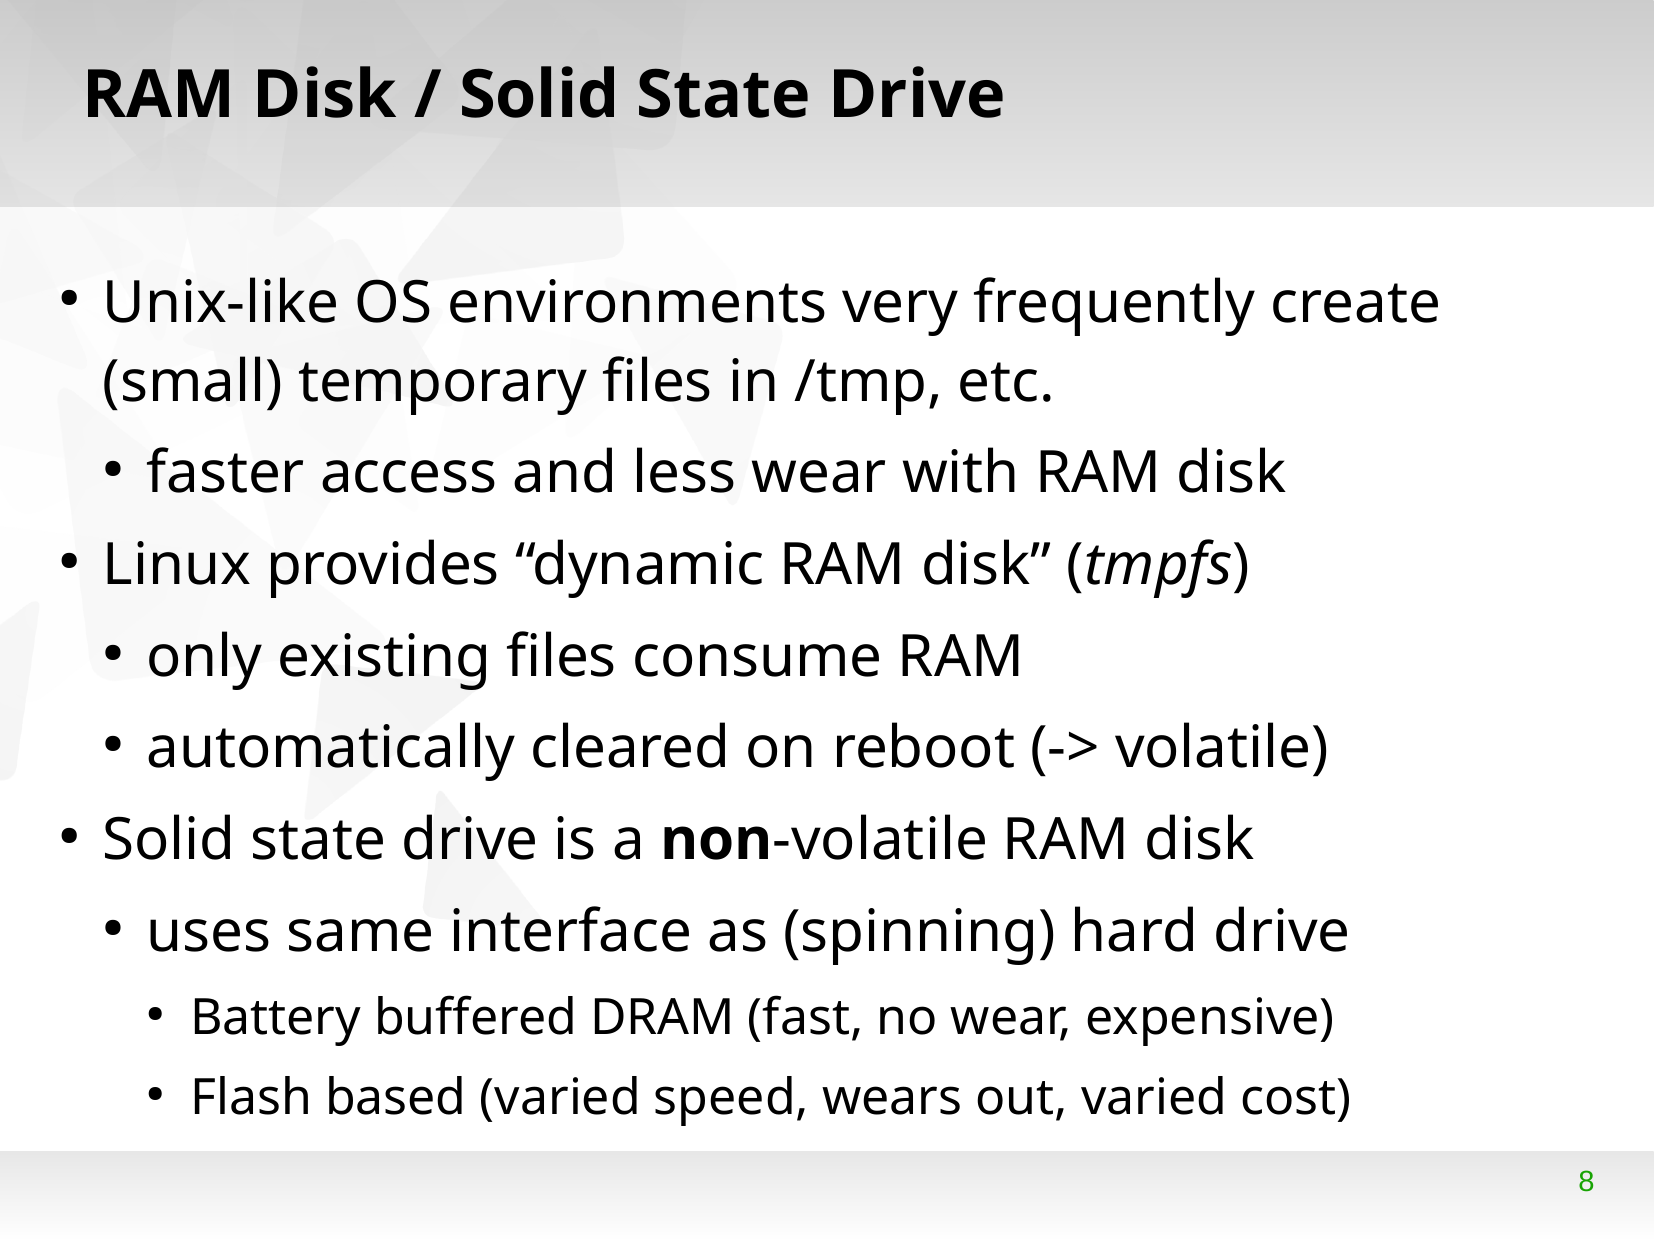

# RAM Disk / Solid State Drive
Unix-like OS environments very frequently create (small) temporary files in /tmp, etc.
faster access and less wear with RAM disk
Linux provides “dynamic RAM disk” (tmpfs)
only existing files consume RAM
automatically cleared on reboot (-> volatile)
Solid state drive is a non-volatile RAM disk
uses same interface as (spinning) hard drive
Battery buffered DRAM (fast, no wear, expensive)
Flash based (varied speed, wears out, varied cost)
8